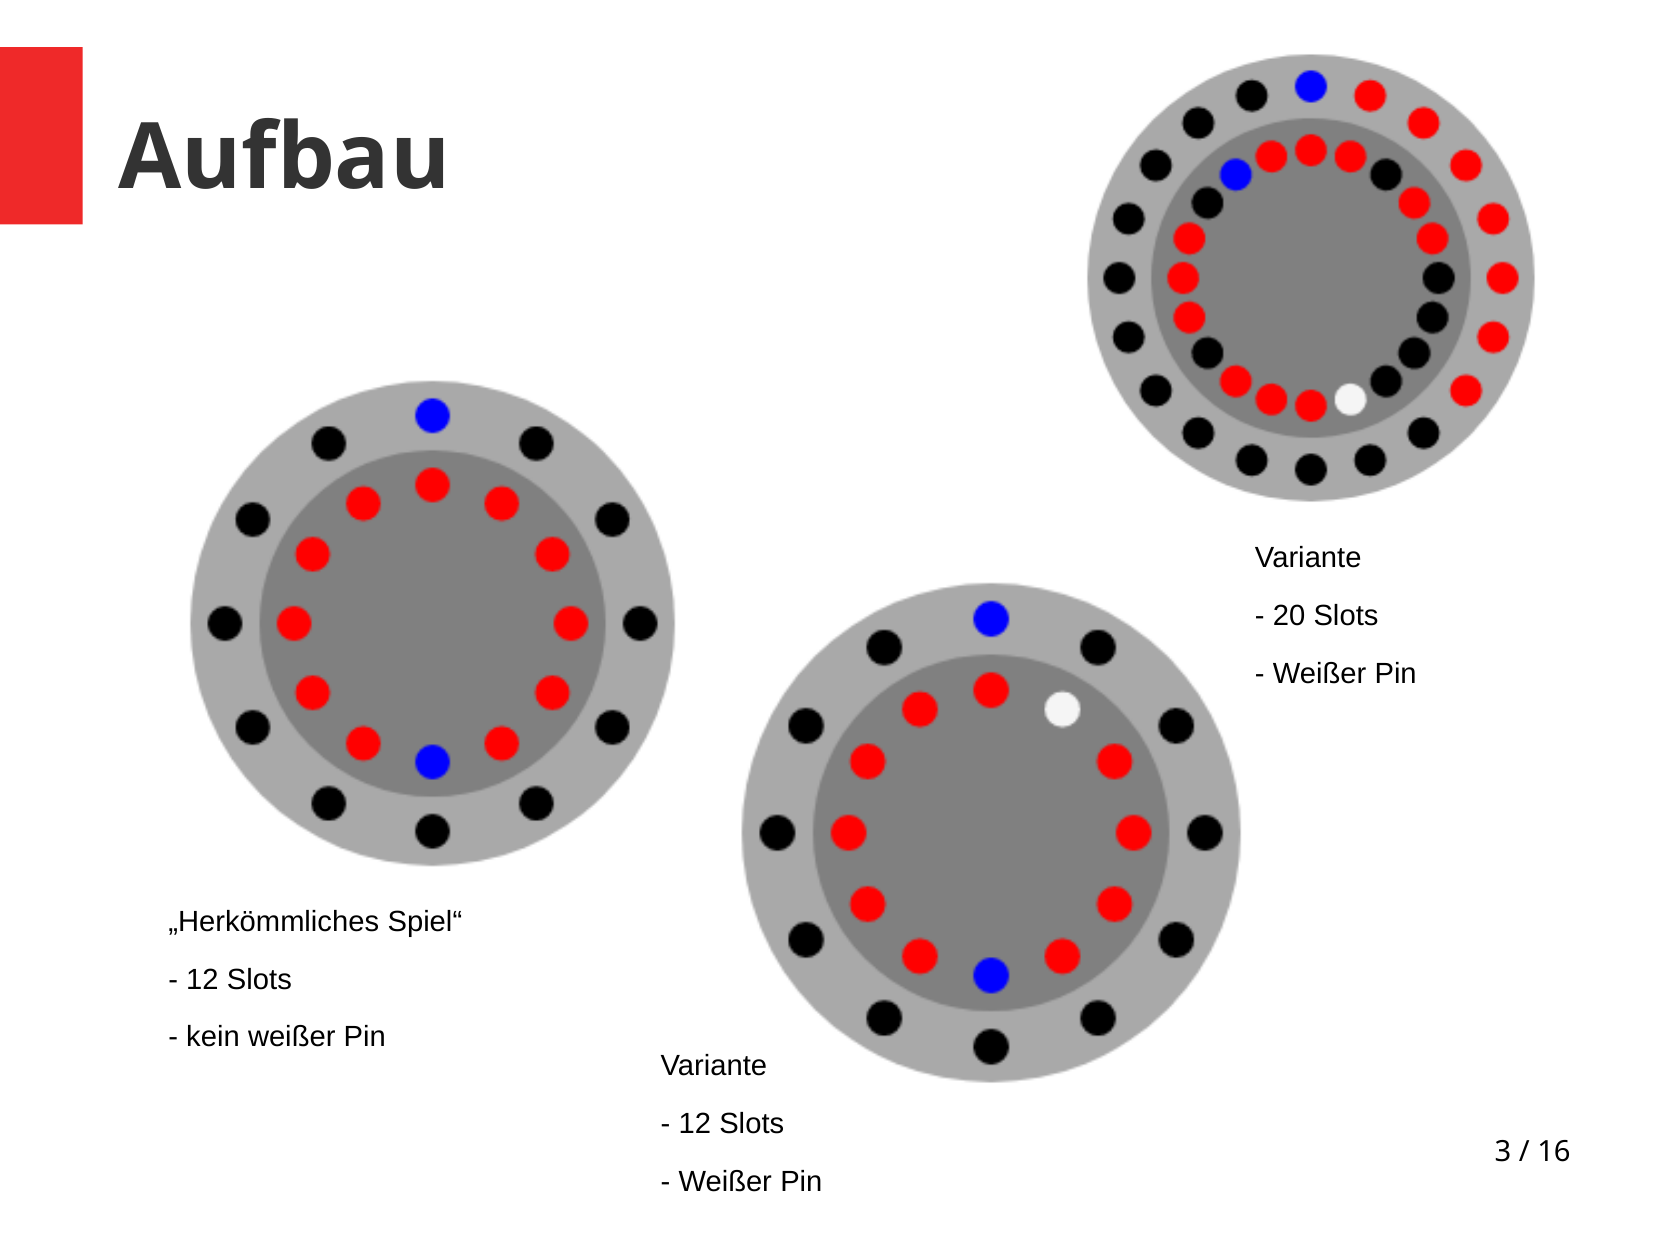

# Aufbau
Variante
- 20 Slots
- Weißer Pin
„Herkömmliches Spiel“
- 12 Slots
- kein weißer Pin
Variante
- 12 Slots
- Weißer Pin
3